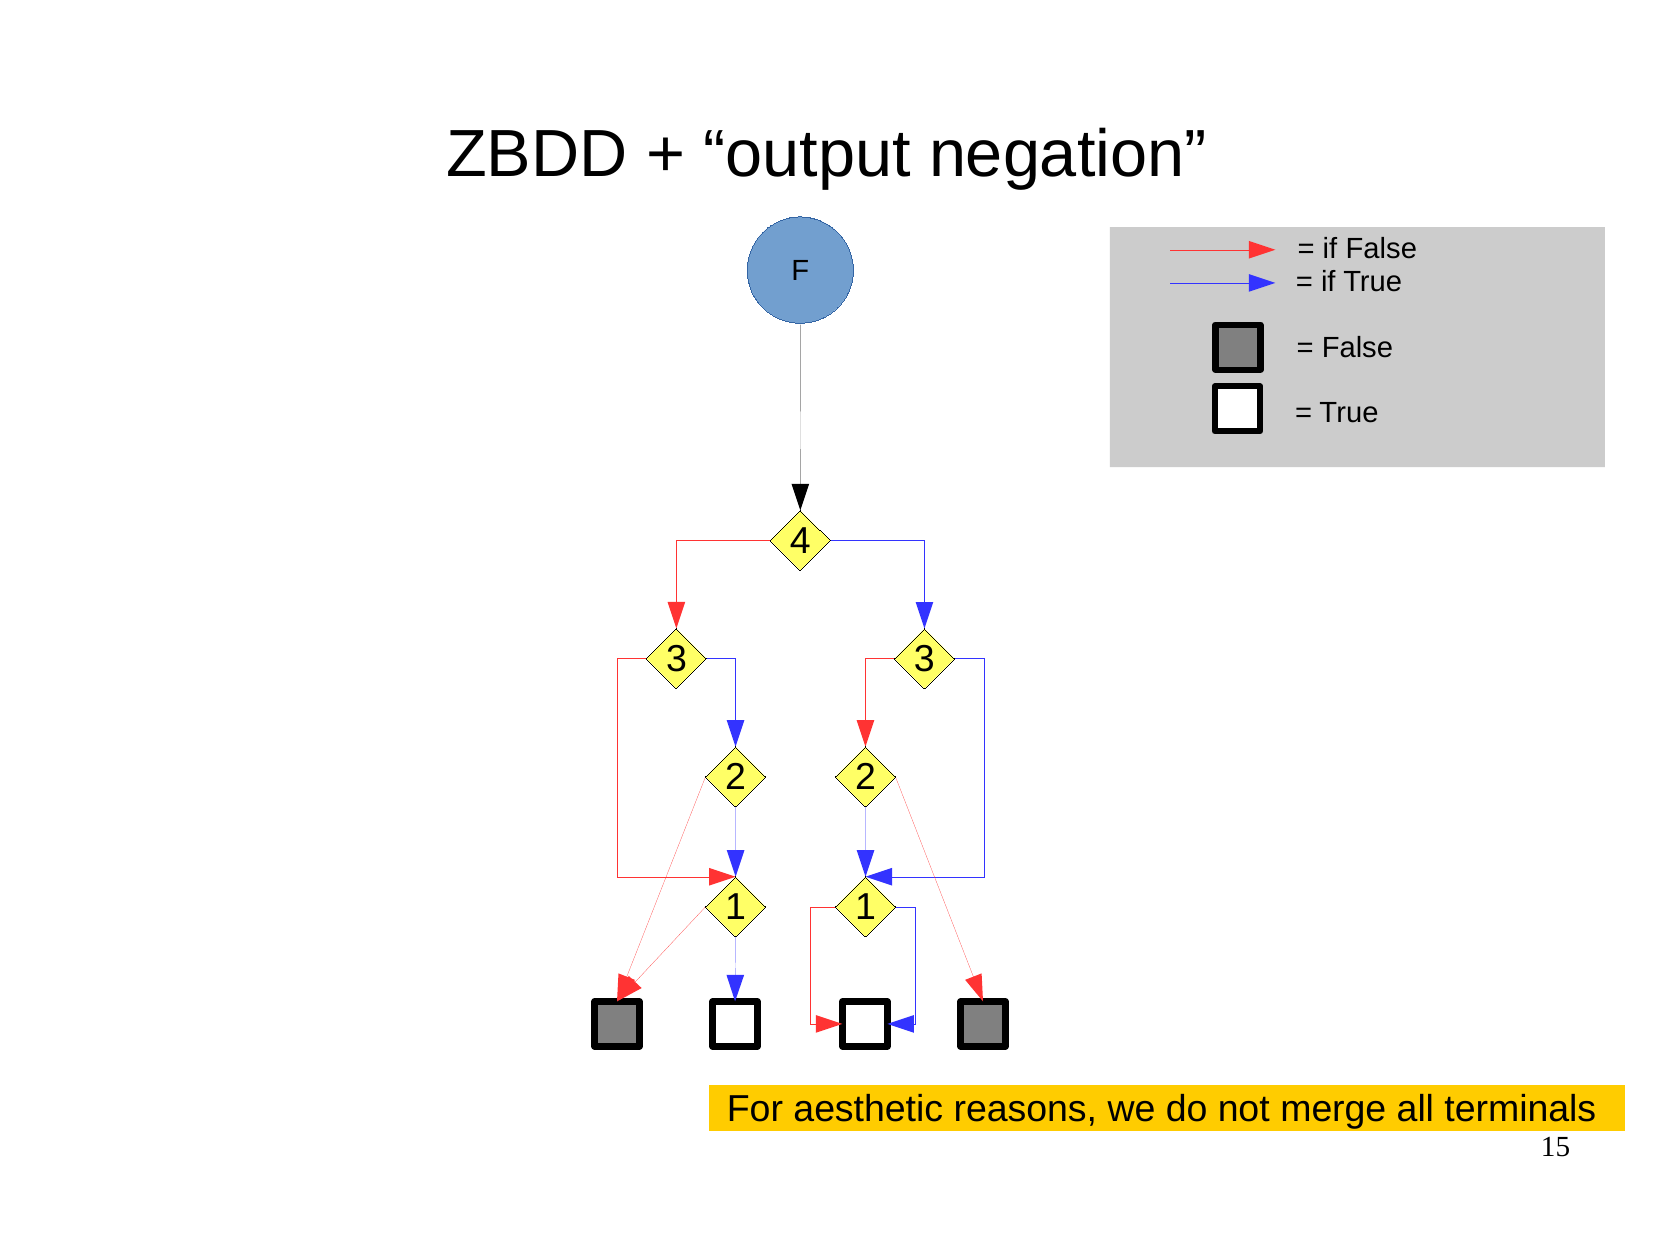

# ZBDD + “output negation”
F
= if False
= if True
= False
= True
4
3
3
2
2
1
1
For aesthetic reasons, we do not merge all terminals
15